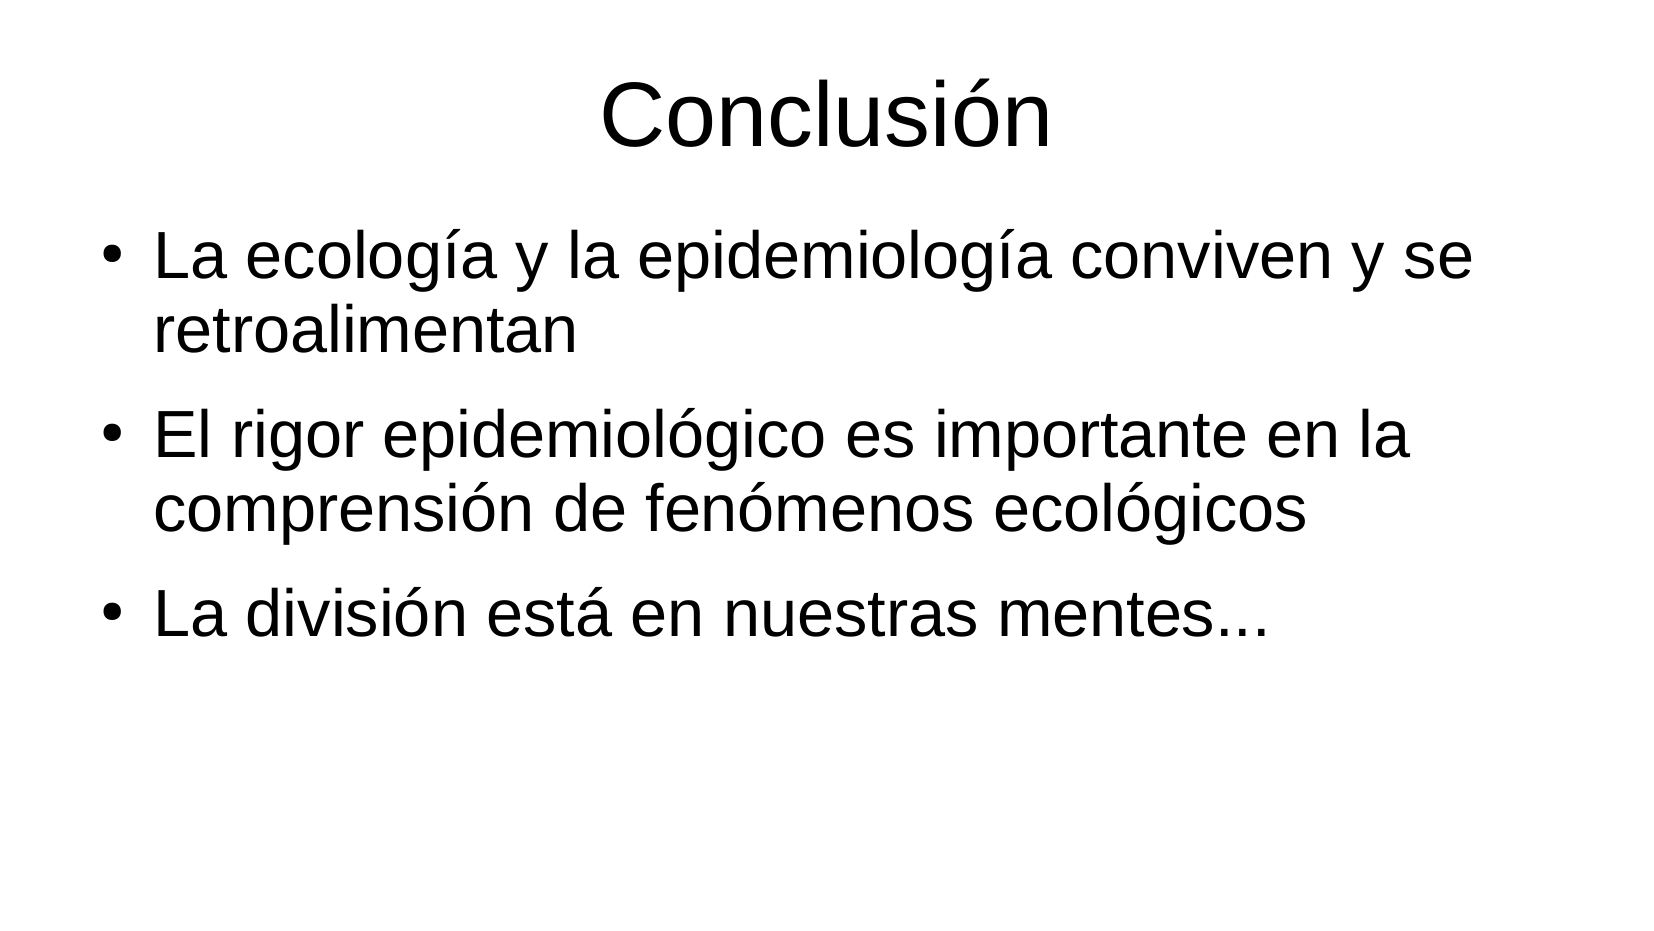

# Conclusión
La ecología y la epidemiología conviven y se retroalimentan
El rigor epidemiológico es importante en la comprensión de fenómenos ecológicos
La división está en nuestras mentes...